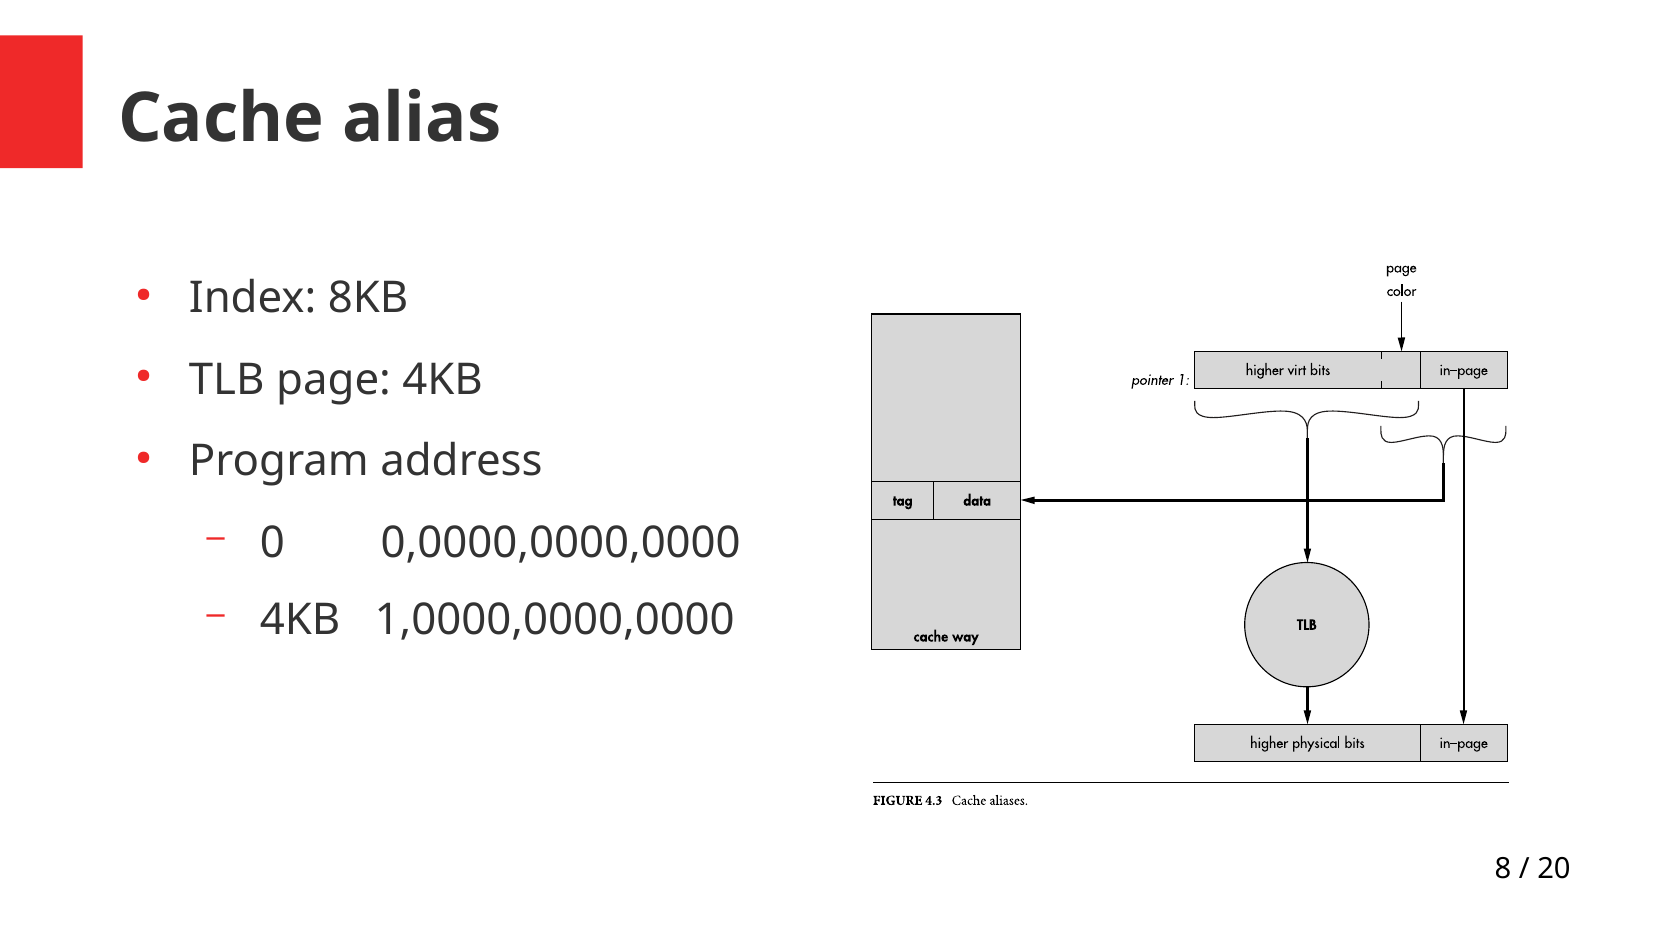

# Cache alias
Index: 8KB
TLB page: 4KB
Program address
0	 0,0000,0000,0000
4KB 1,0000,0000,0000
8